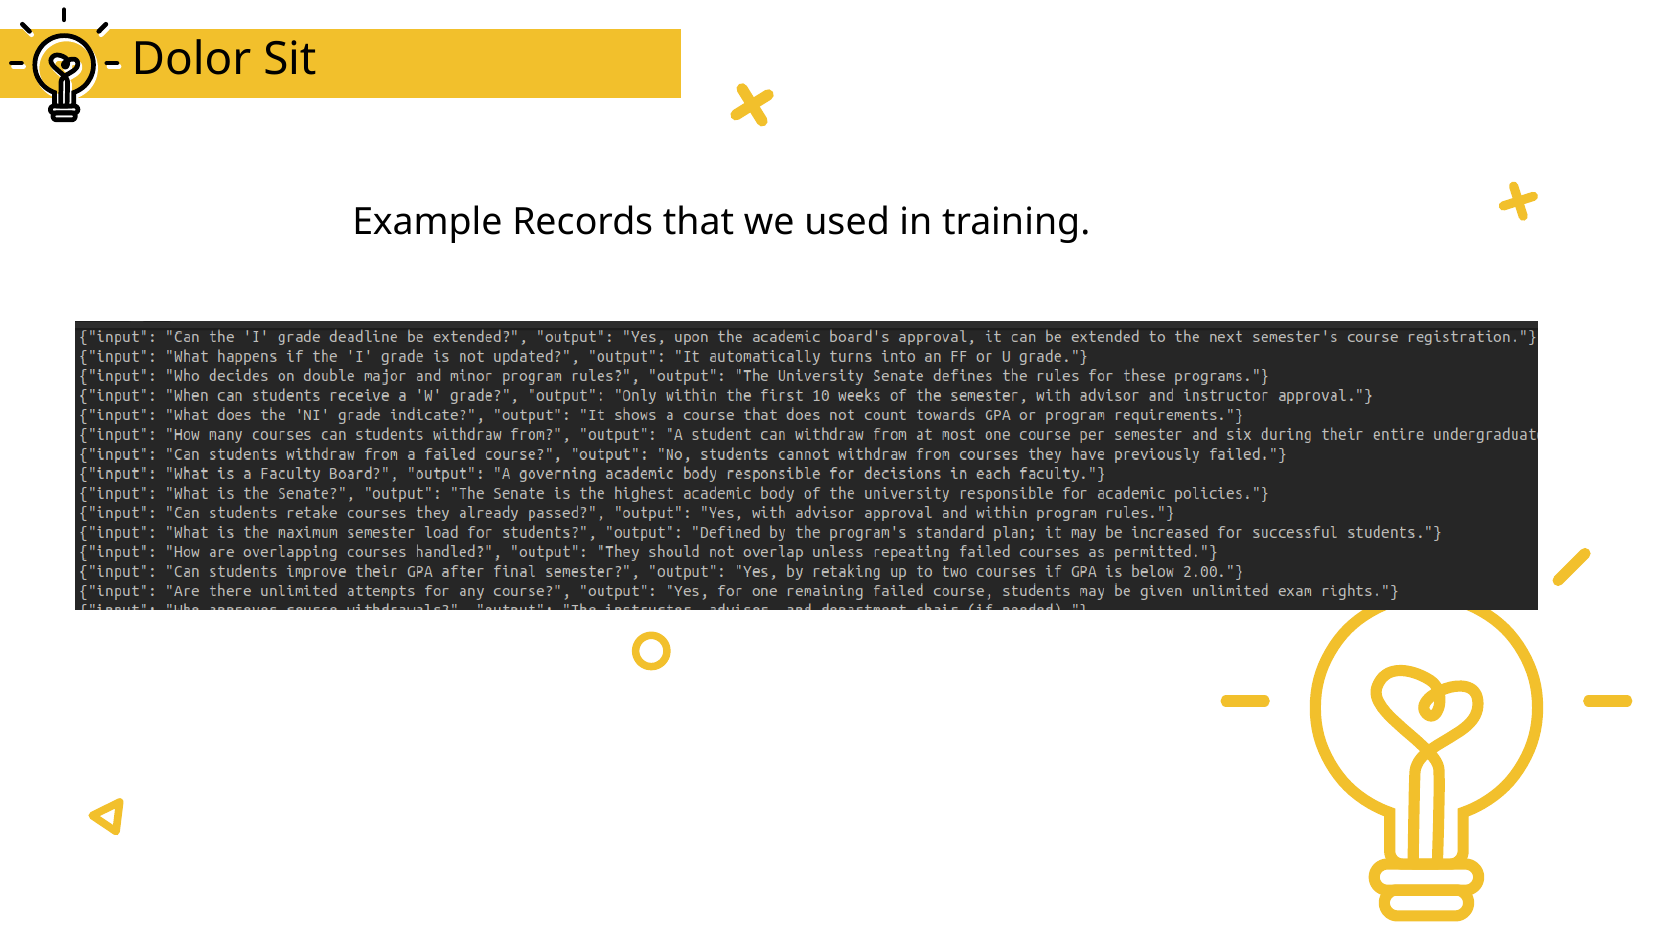

# Dolor Sit
Example Records that we used in training.